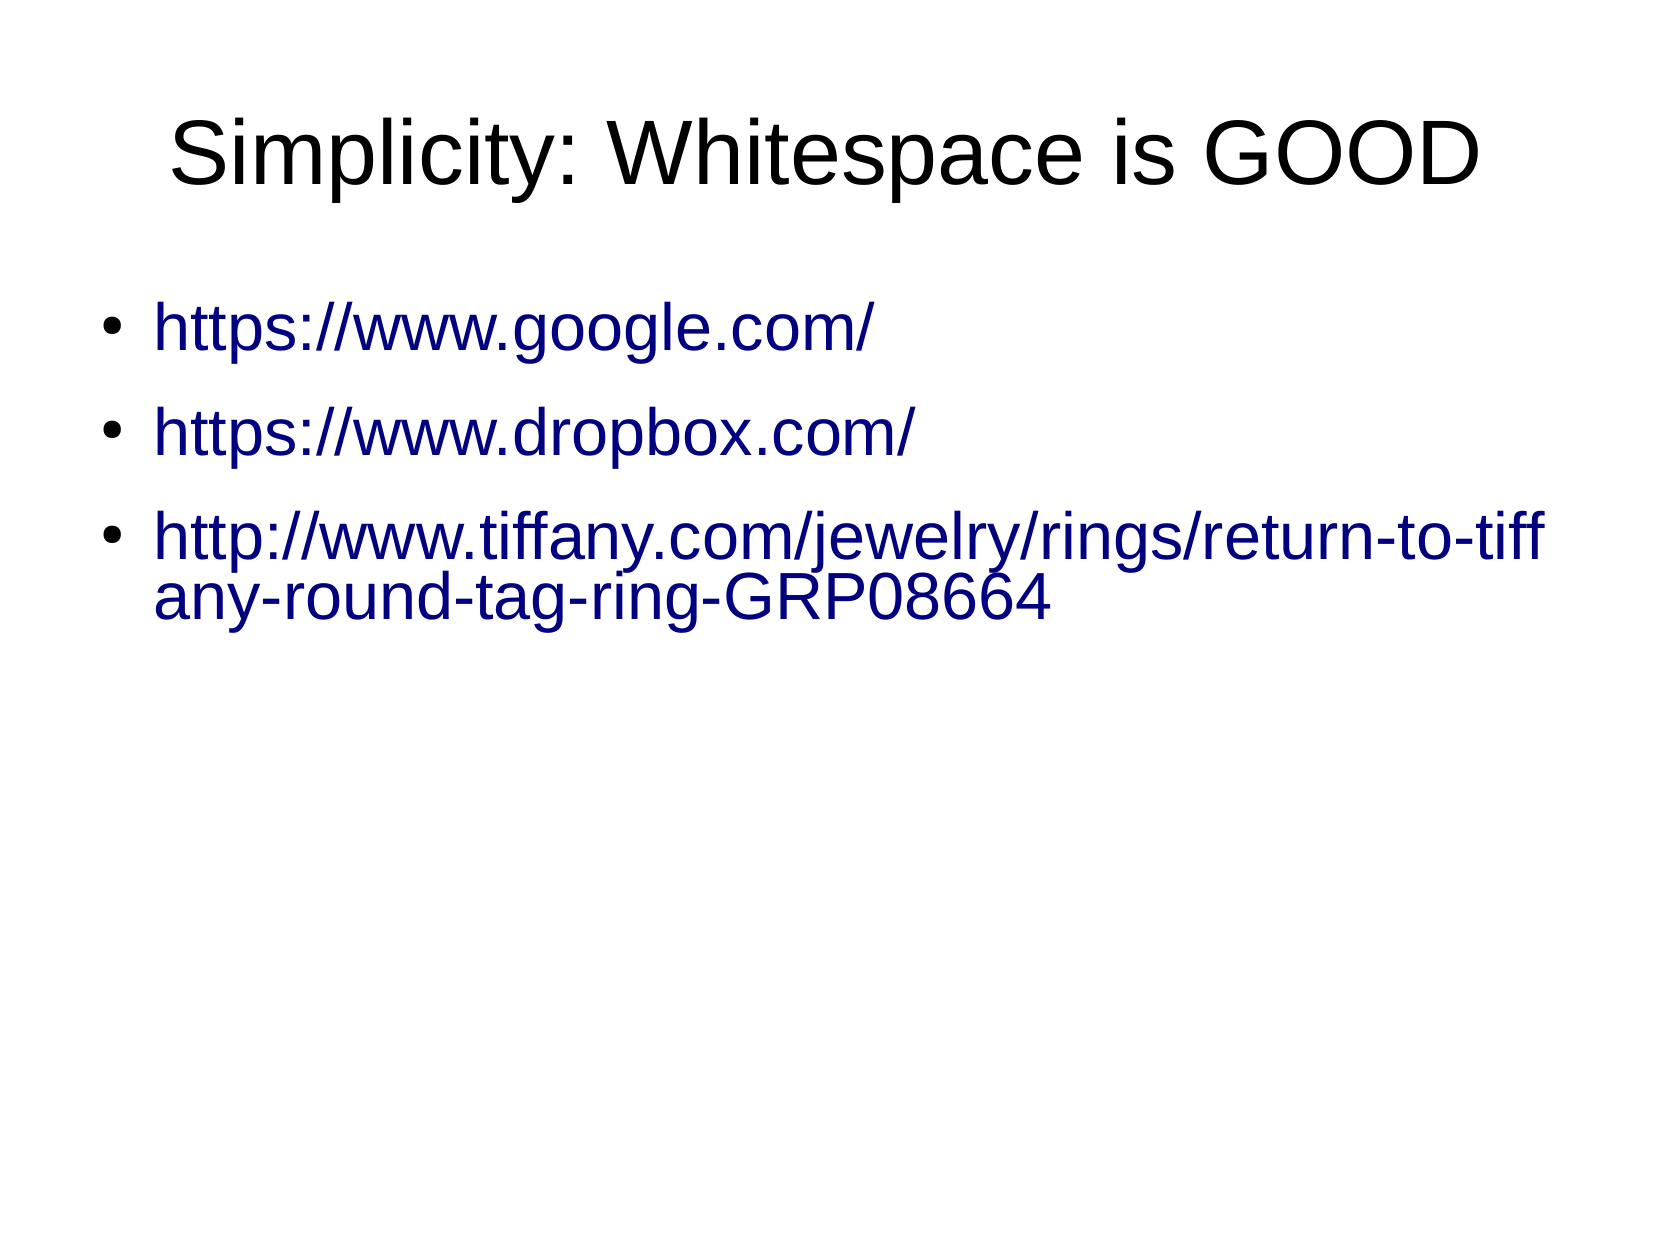

# Simplicity: Whitespace is GOOD
https://www.google.com/
https://www.dropbox.com/
http://www.tiffany.com/jewelry/rings/return-to-tiffany-round-tag-ring-GRP08664